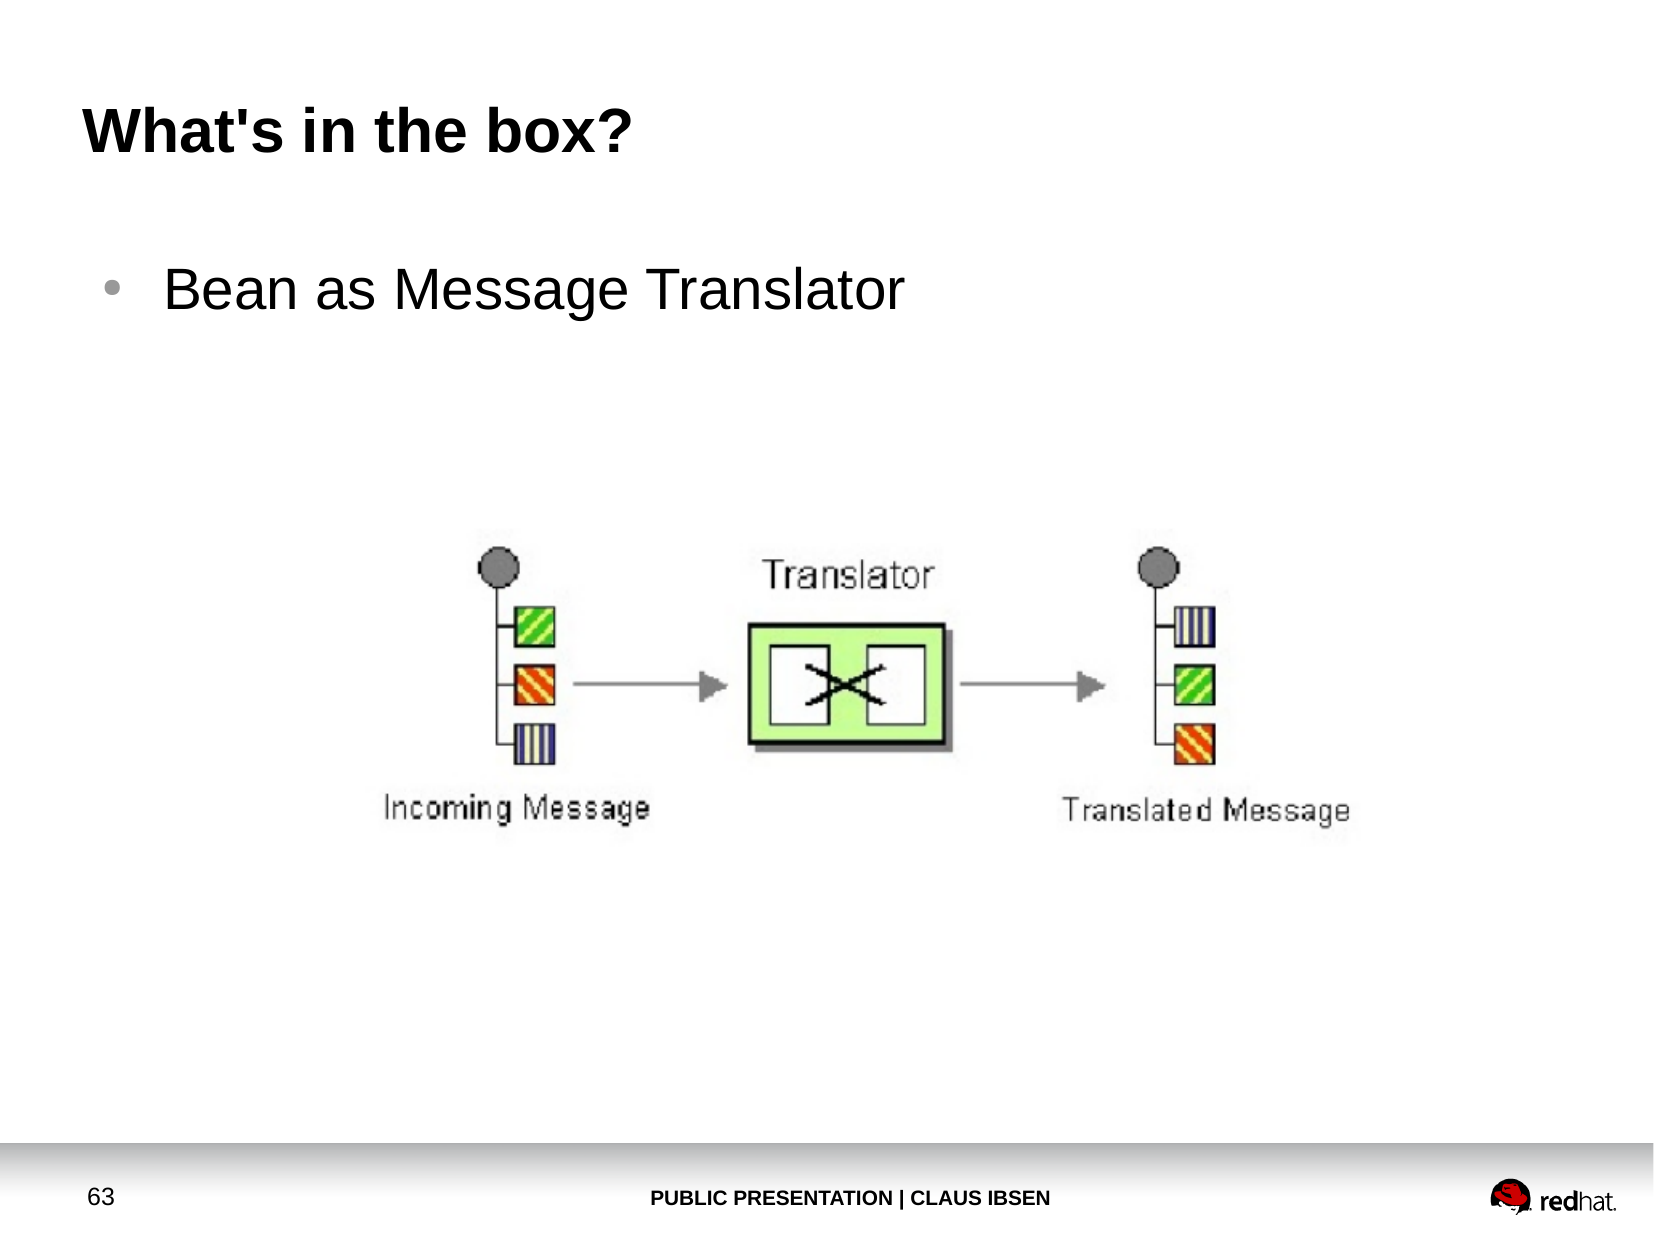

# What's in the box?
 Bean as Message Translator